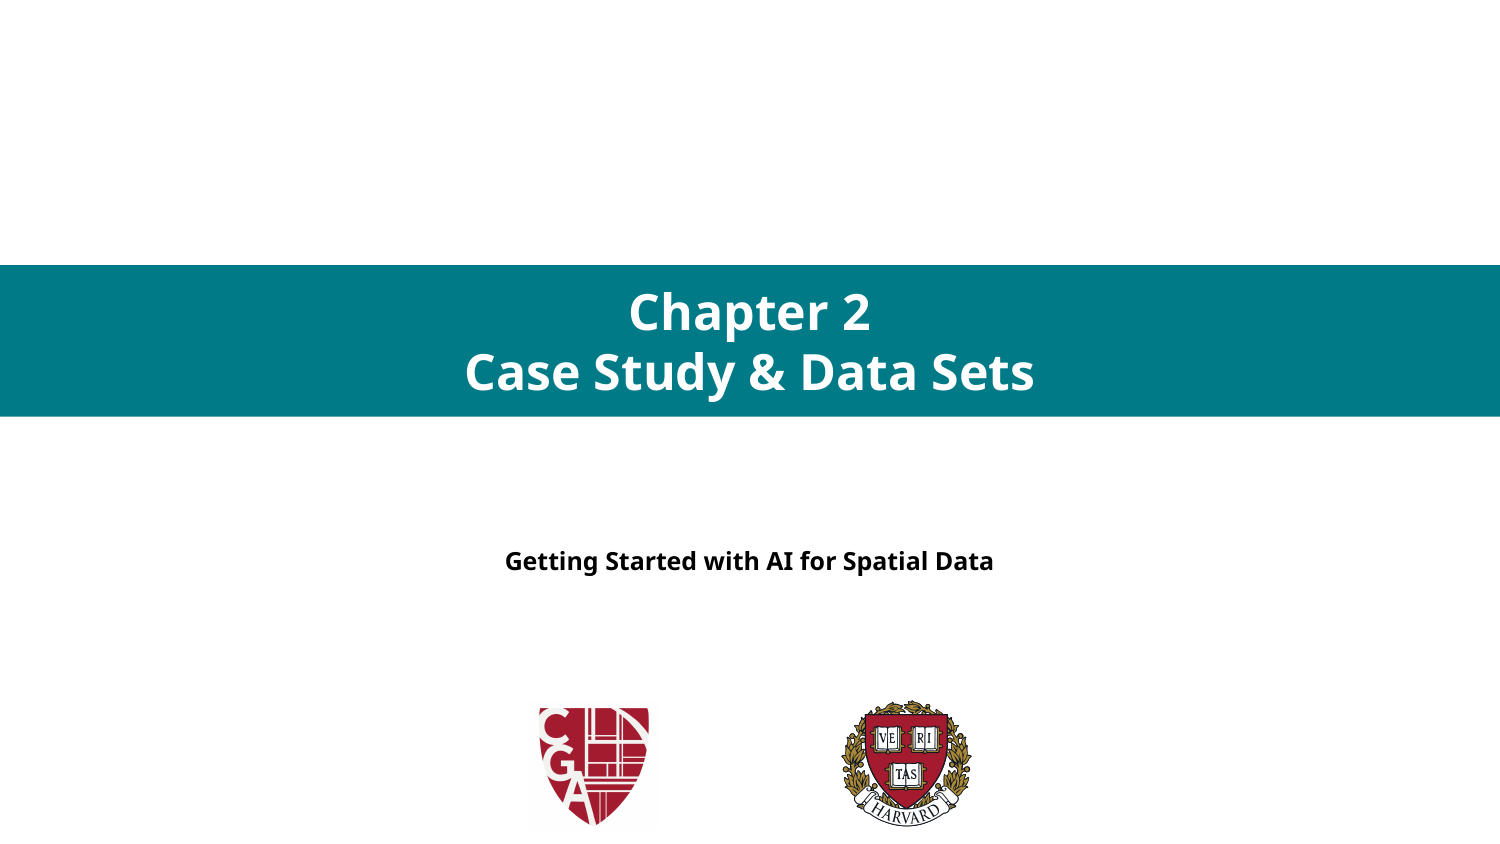

Chapter 2
Case Study & Data Sets
Getting Started with AI for Spatial Data